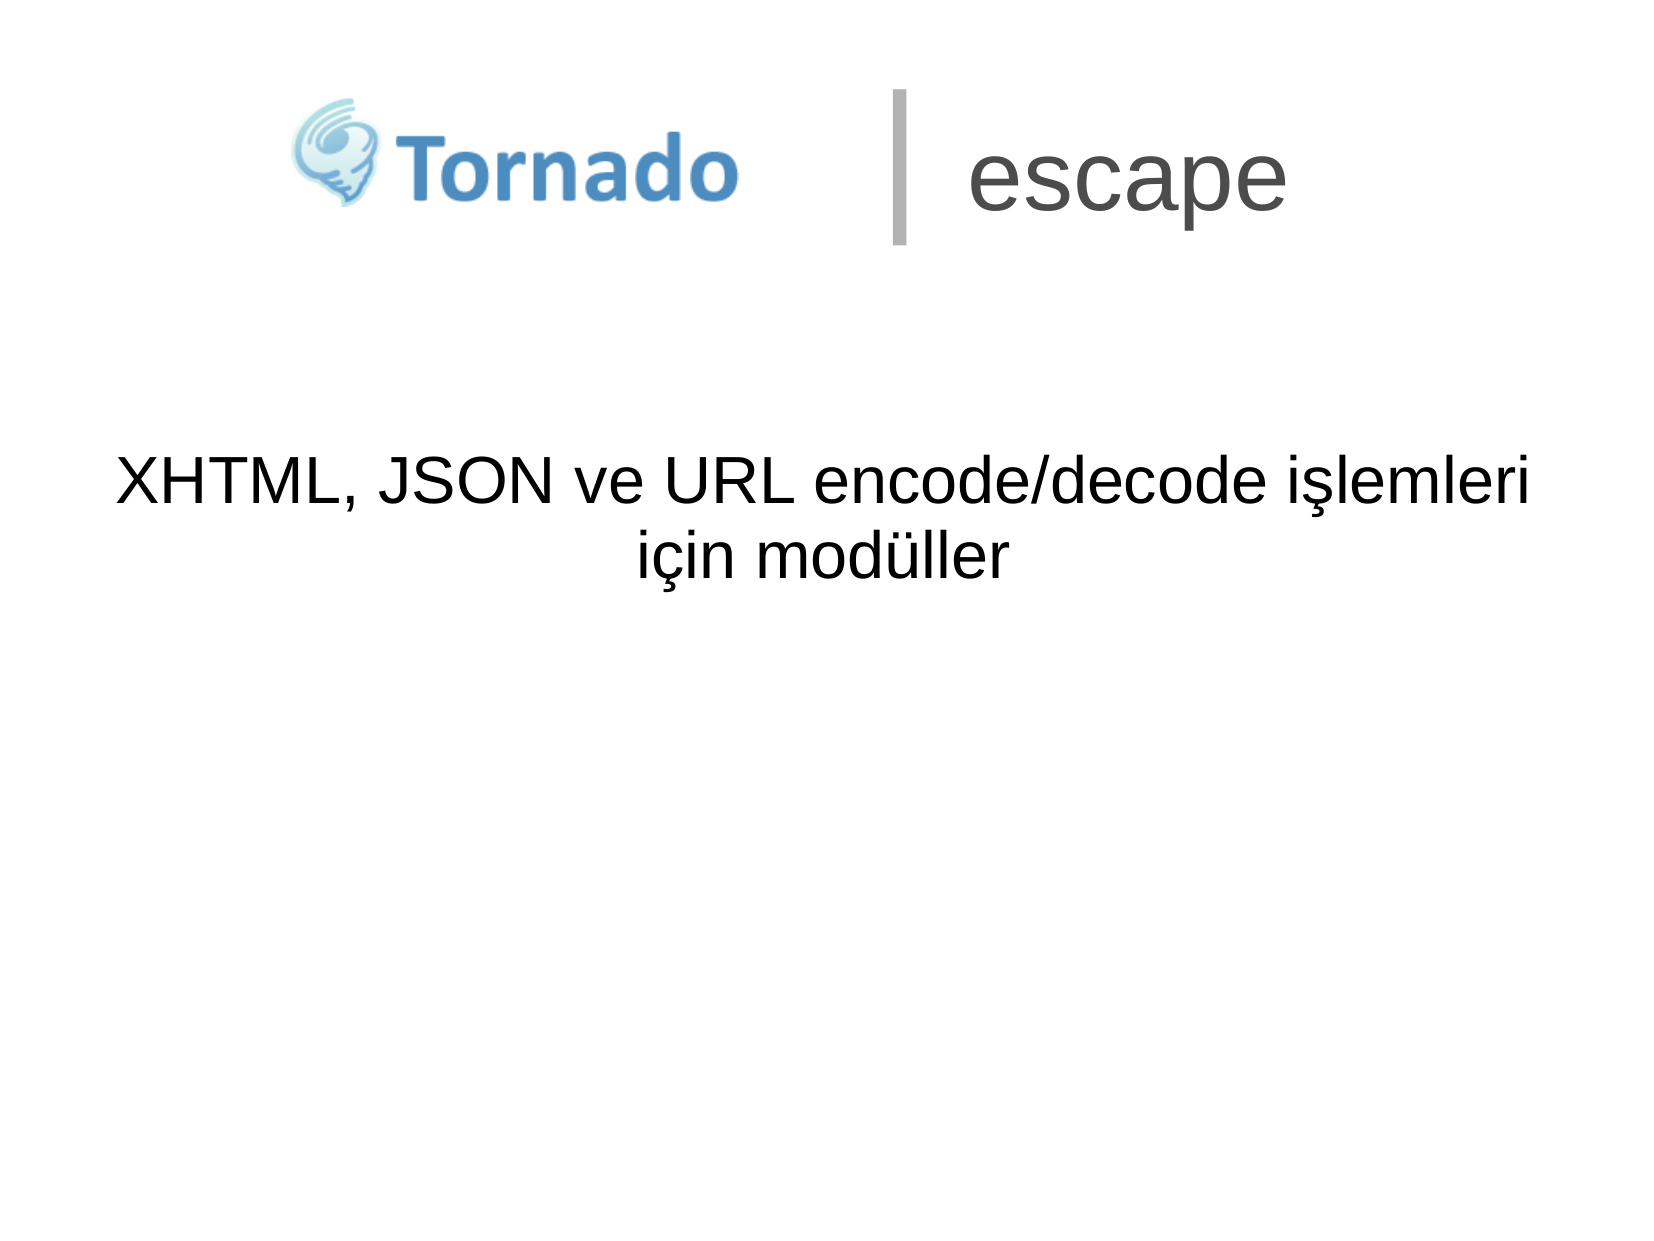

#
| escape
XHTML, JSON ve URL encode/decode işlemleri için modüller